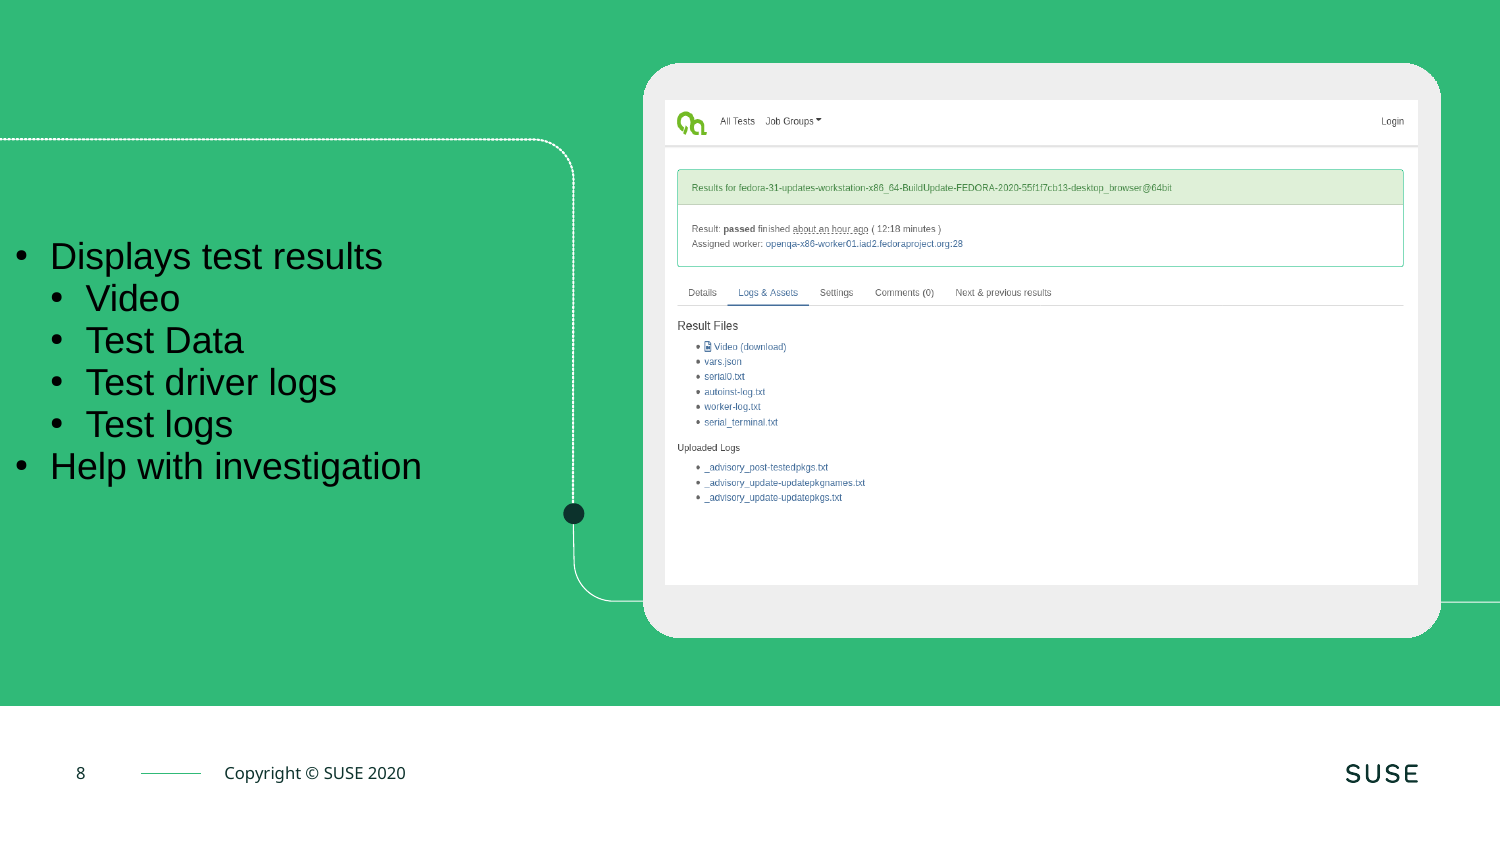

Displays test results
Video
Test Data
Test driver logs
Test logs
Help with investigation